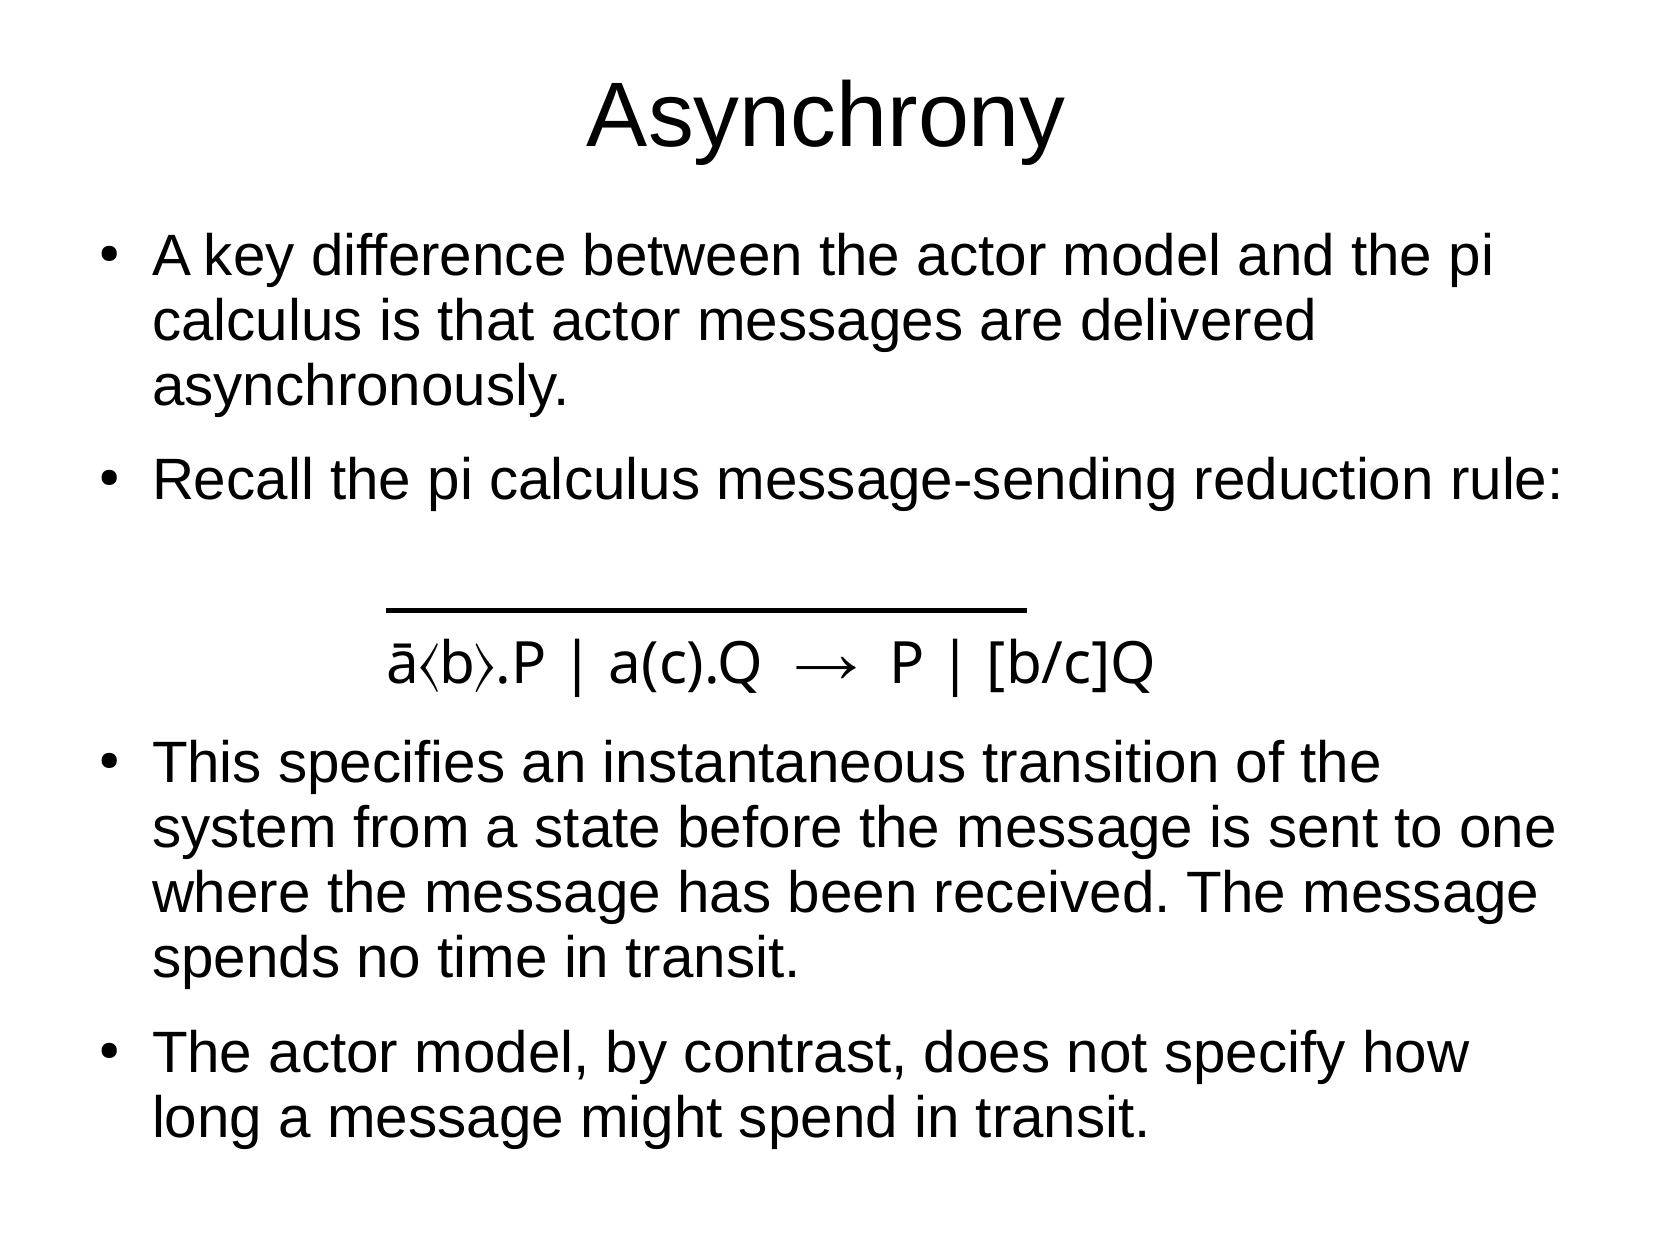

# Asynchrony
A key difference between the actor model and the pi calculus is that actor messages are delivered asynchronously.
Recall the pi calculus message-sending reduction rule:
 ā〈b〉.P | a(c).Q → P | [b/c]Q
This specifies an instantaneous transition of the system from a state before the message is sent to one where the message has been received. The message spends no time in transit.
The actor model, by contrast, does not specify how long a message might spend in transit.